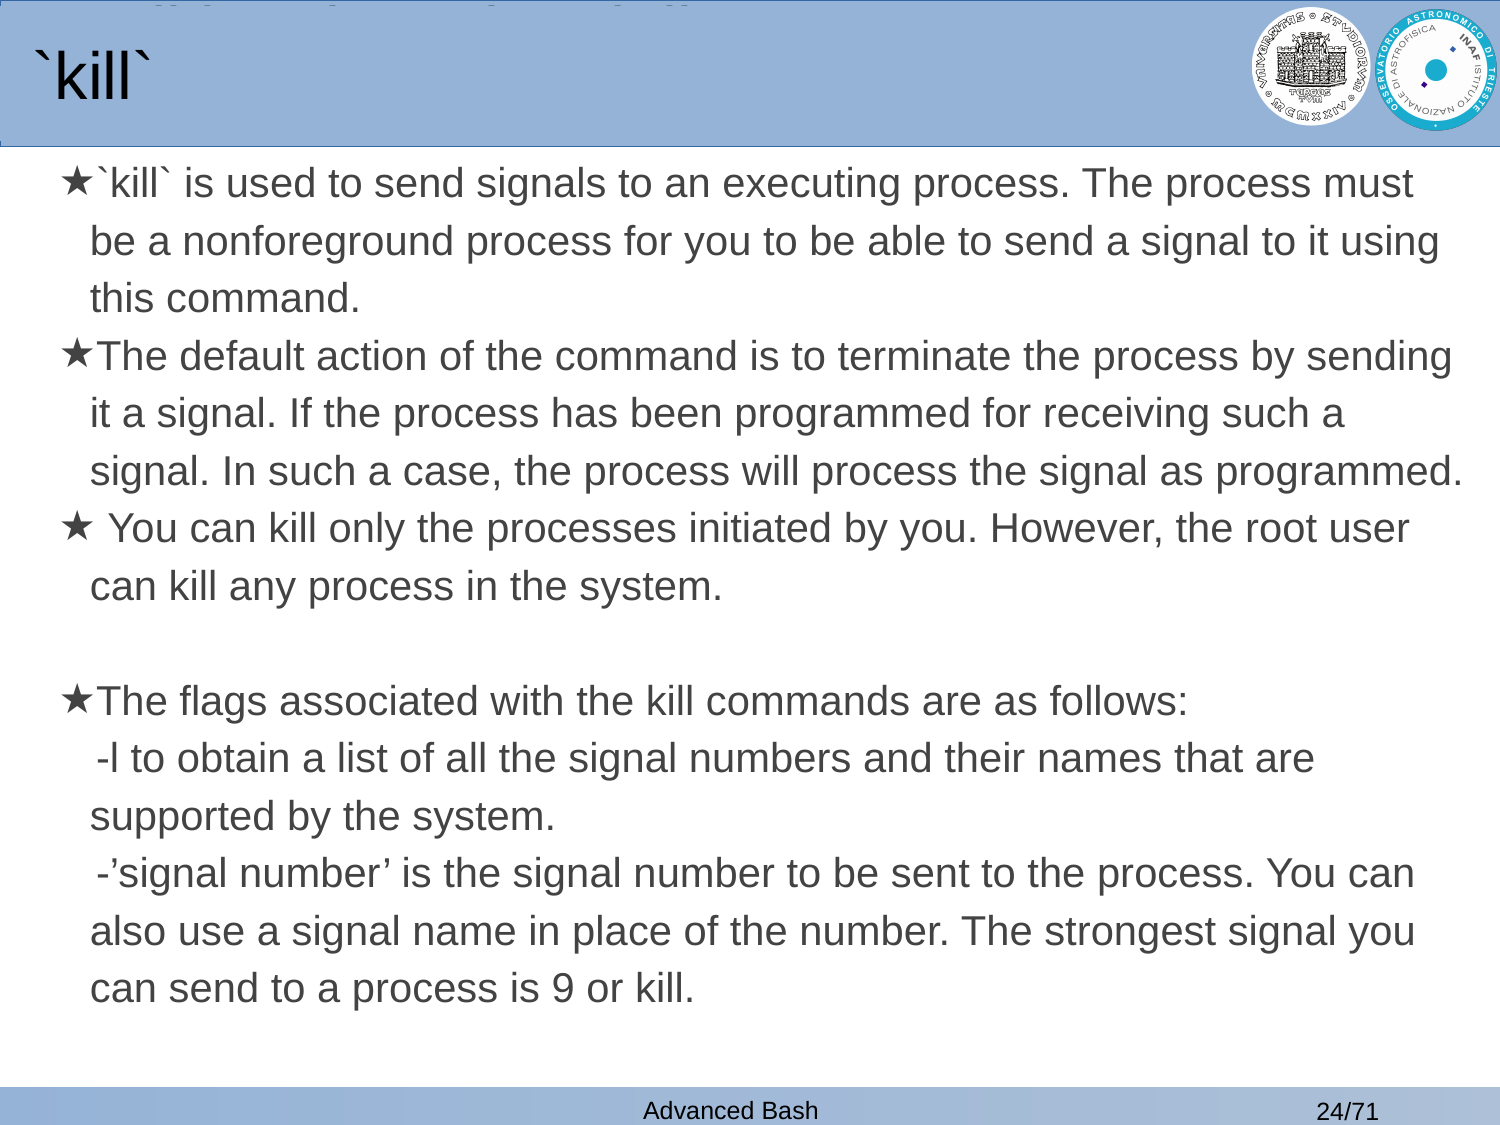

# Traditional service delivery
`kill`
`kill` is used to send signals to an executing process. The process must be a nonforeground process for you to be able to send a signal to it using this command.
The default action of the command is to terminate the process by sending it a signal. If the process has been programmed for receiving such a signal. In such a case, the process will process the signal as programmed.
 You can kill only the processes initiated by you. However, the root user can kill any process in the system.
The flags associated with the kill commands are as follows:
-l to obtain a list of all the signal numbers and their names that are supported by the system.
-’signal number’ is the signal number to be sent to the process. You can also use a signal name in place of the number. The strongest signal you can send to a process is 9 or kill.